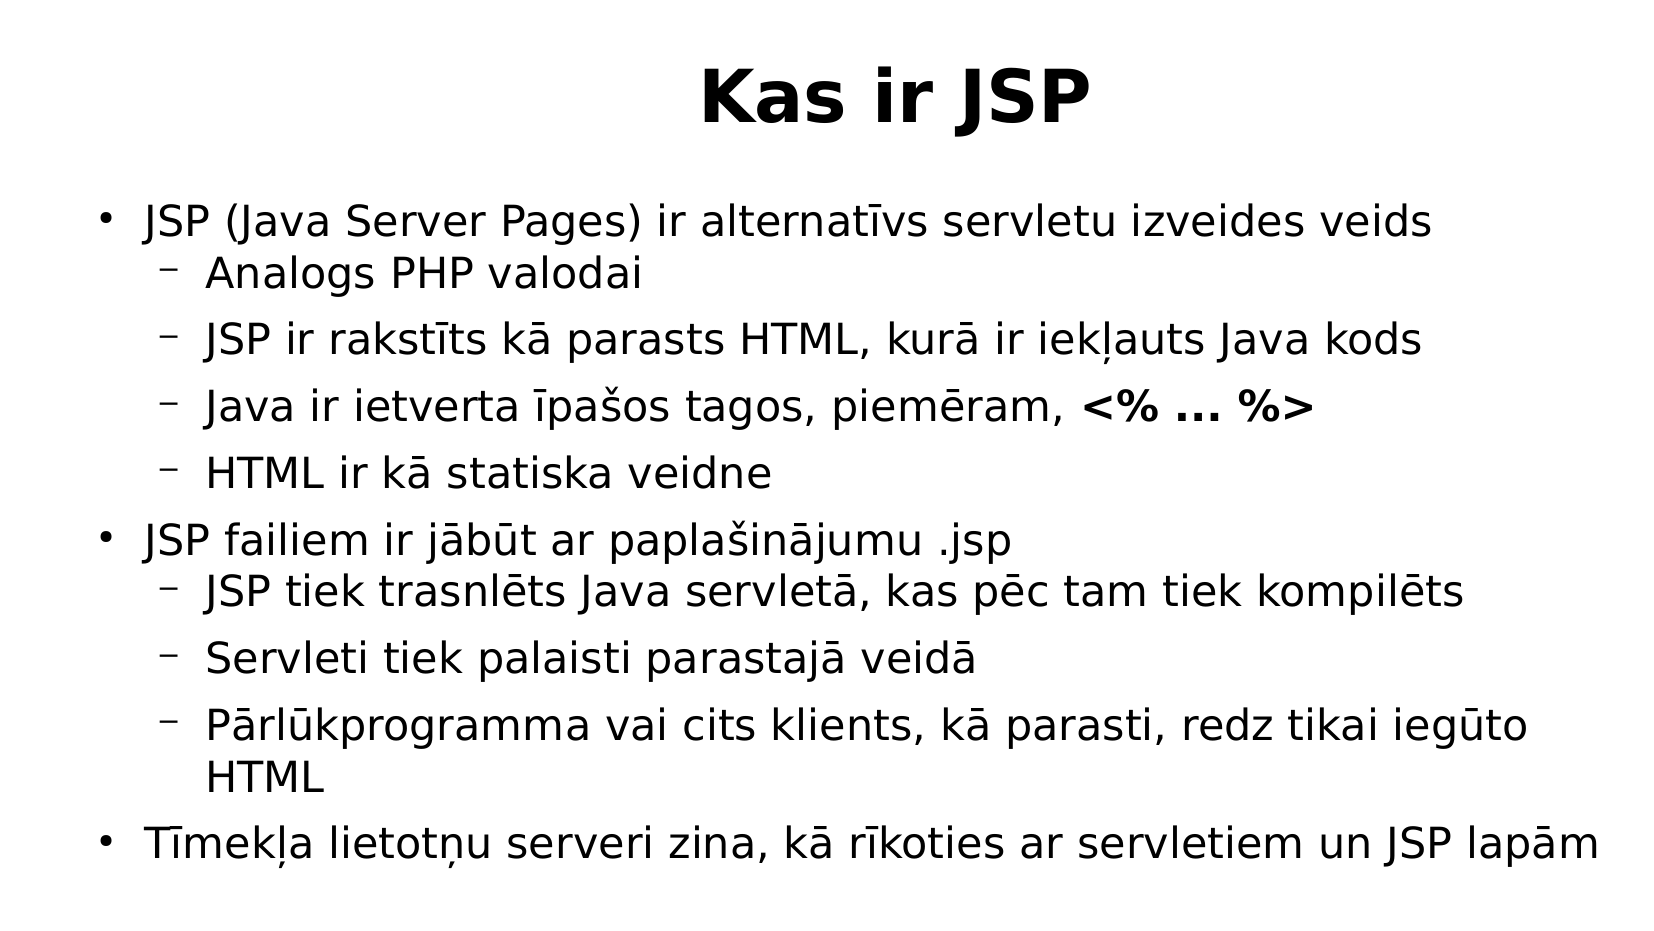

# Kas ir JSP
JSP (Java Server Pages) ir alternatīvs servletu izveides veids
Analogs PHP valodai
JSP ir rakstīts kā parasts HTML, kurā ir iekļauts Java kods
Java ir ietverta īpašos tagos, piemēram, <% ... %>
HTML ir kā statiska veidne
JSP failiem ir jābūt ar paplašinājumu .jsp
JSP tiek trasnlēts Java servletā, kas pēc tam tiek kompilēts
Servleti tiek palaisti parastajā veidā
Pārlūkprogramma vai cits klients, kā parasti, redz tikai iegūto HTML
Tīmekļa lietotņu serveri zina, kā rīkoties ar servletiem un JSP lapām